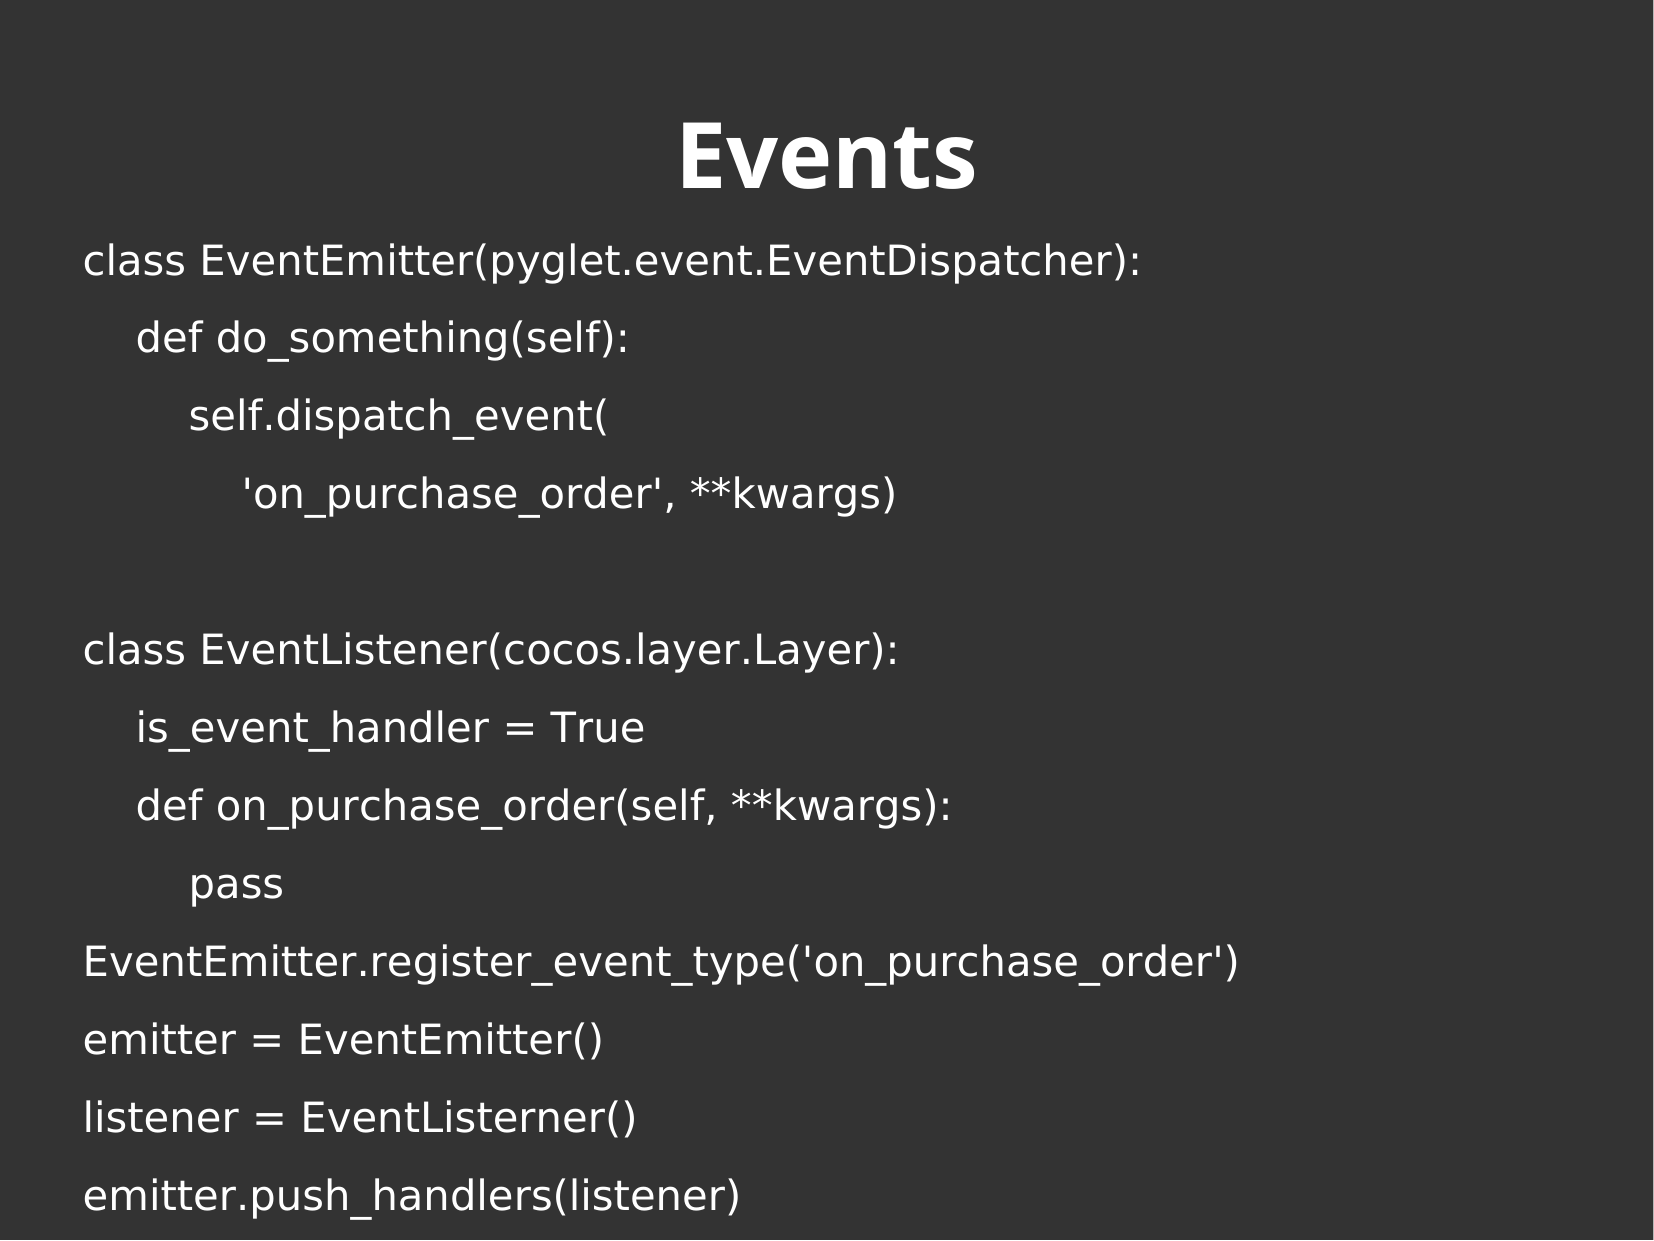

# Events
class EventEmitter(pyglet.event.EventDispatcher):
 def do_something(self):
 self.dispatch_event(
 'on_purchase_order', **kwargs)
class EventListener(cocos.layer.Layer):
 is_event_handler = True
 def on_purchase_order(self, **kwargs):
 pass
EventEmitter.register_event_type('on_purchase_order')
emitter = EventEmitter()
listener = EventListerner()
emitter.push_handlers(listener)